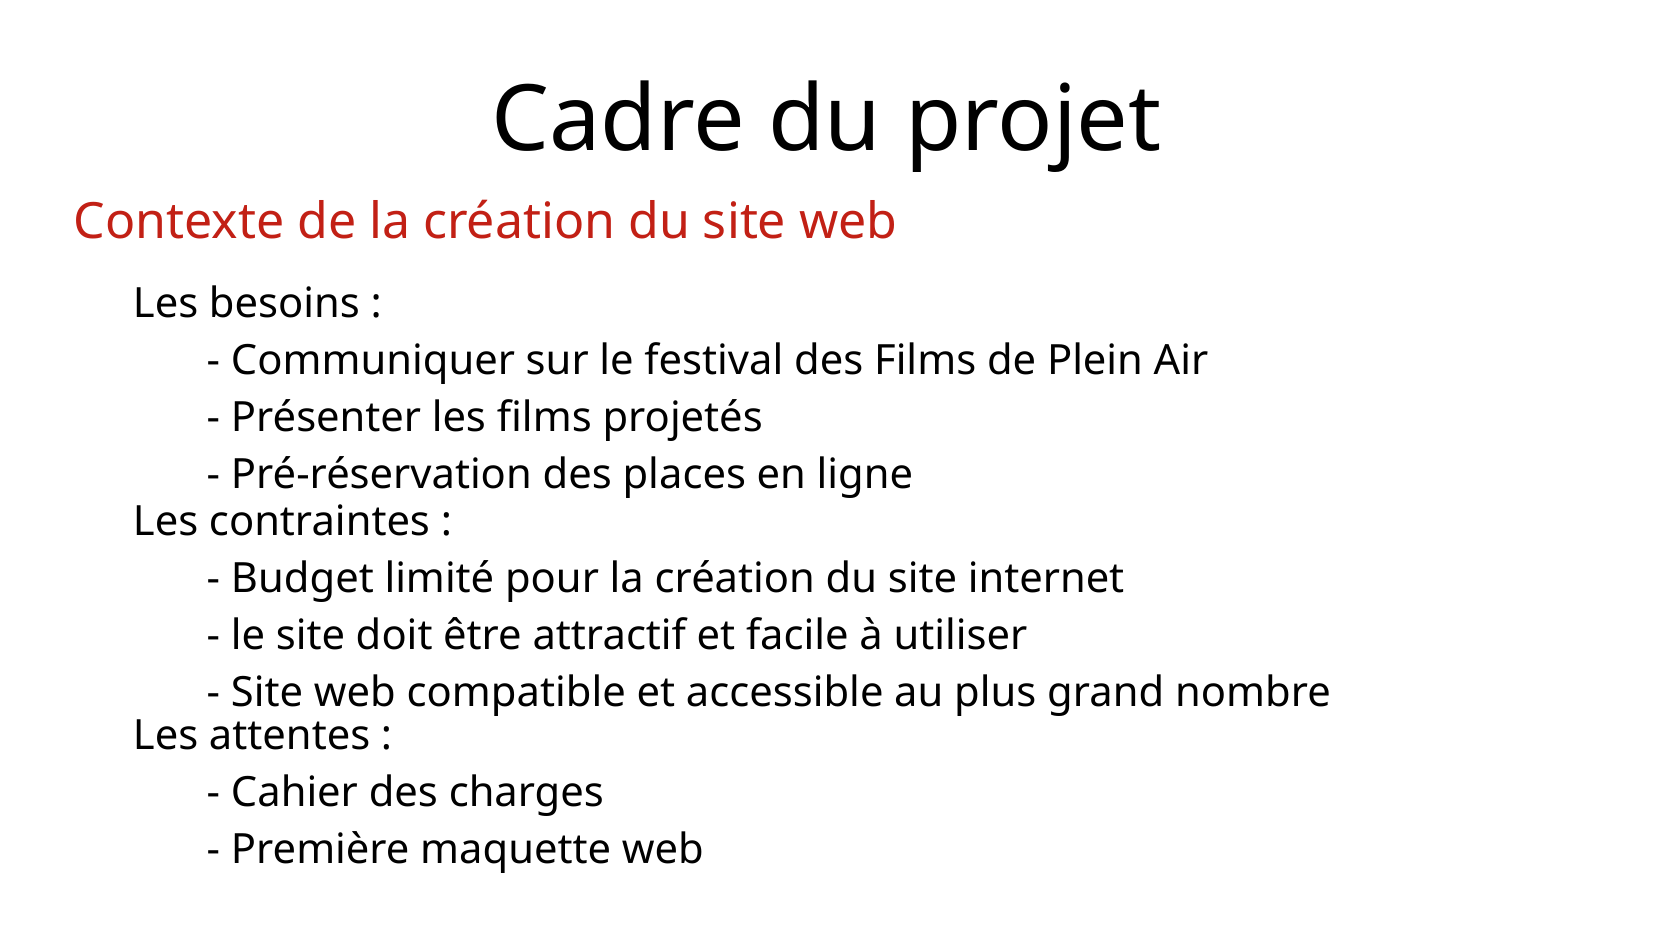

# Cadre du projet
Contexte de la création du site web
Les besoins :
	- Communiquer sur le festival des Films de Plein Air
	- Présenter les films projetés
	- Pré-réservation des places en ligne
Les contraintes :
	- Budget limité pour la création du site internet
	- le site doit être attractif et facile à utiliser
	- Site web compatible et accessible au plus grand nombre
Les attentes :
	- Cahier des charges
	- Première maquette web